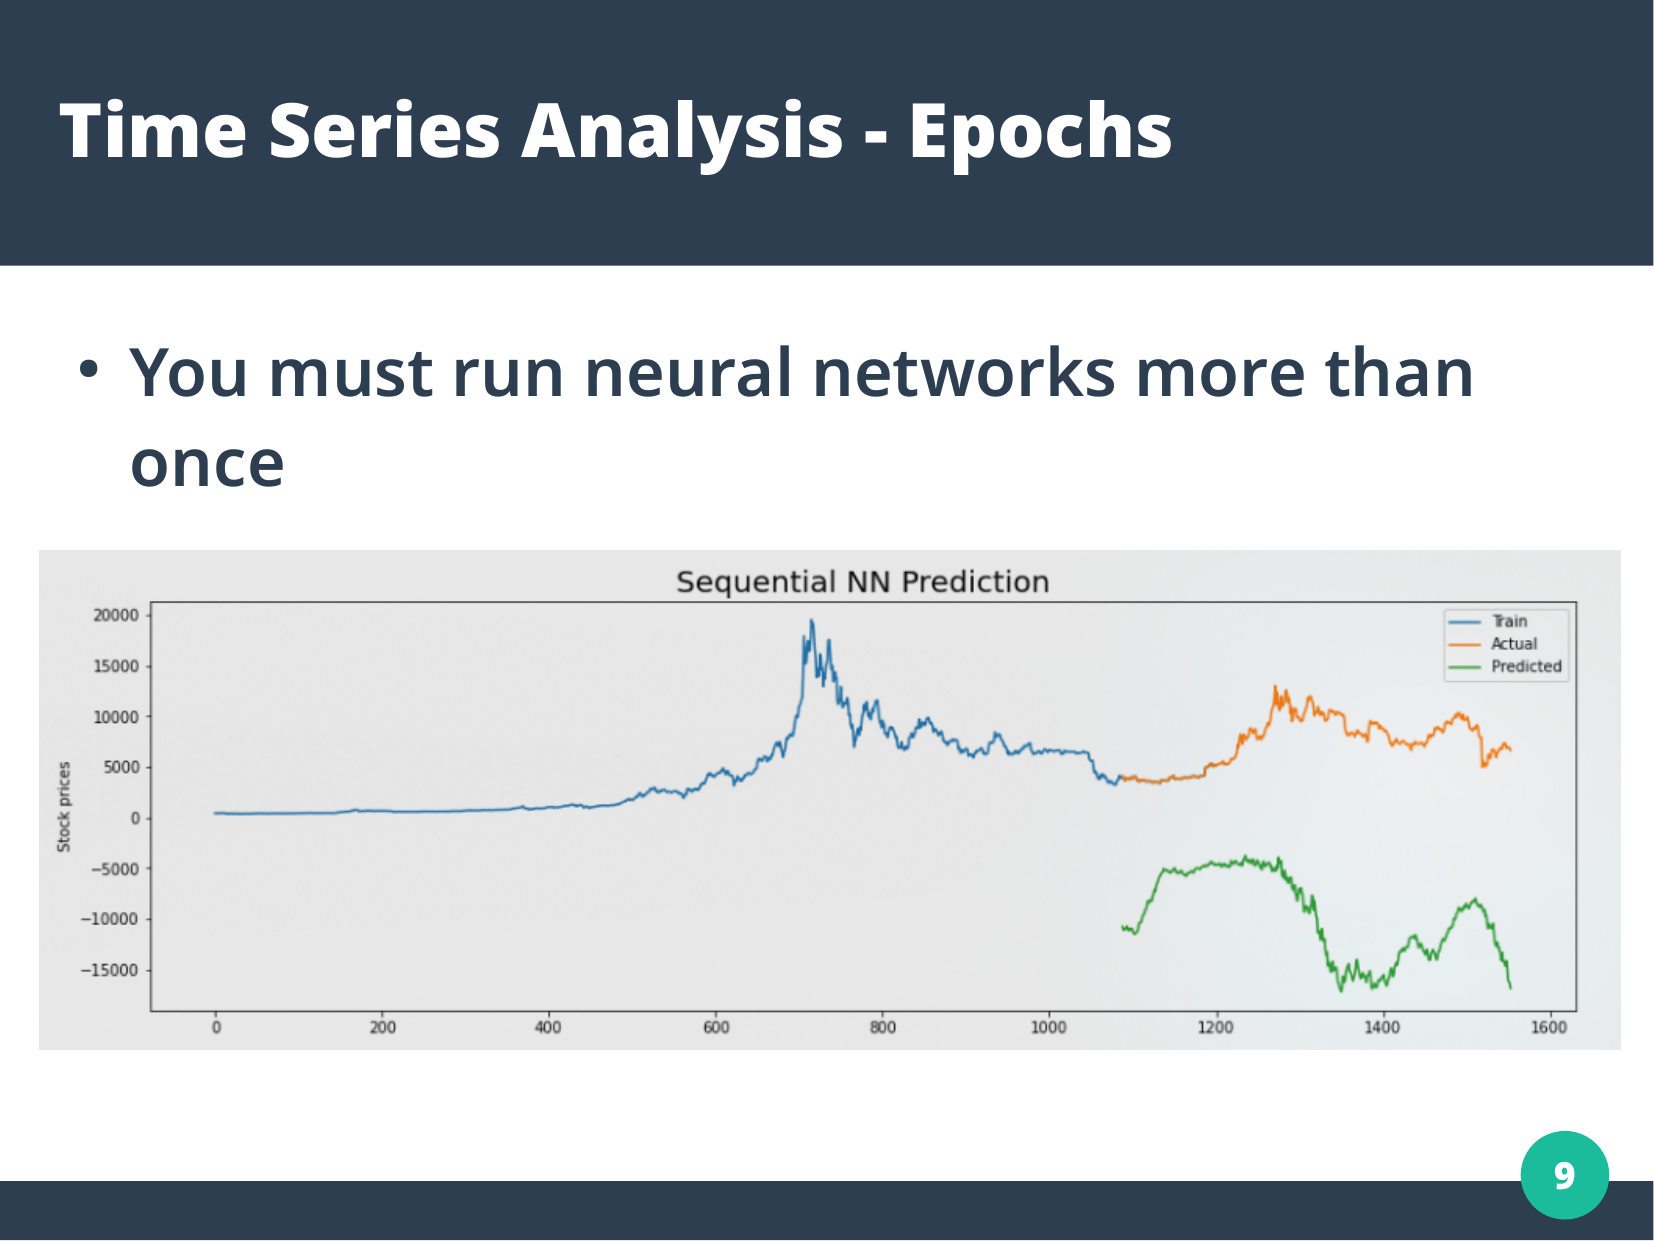

# Time Series Analysis - Epochs
You must run neural networks more than once
9